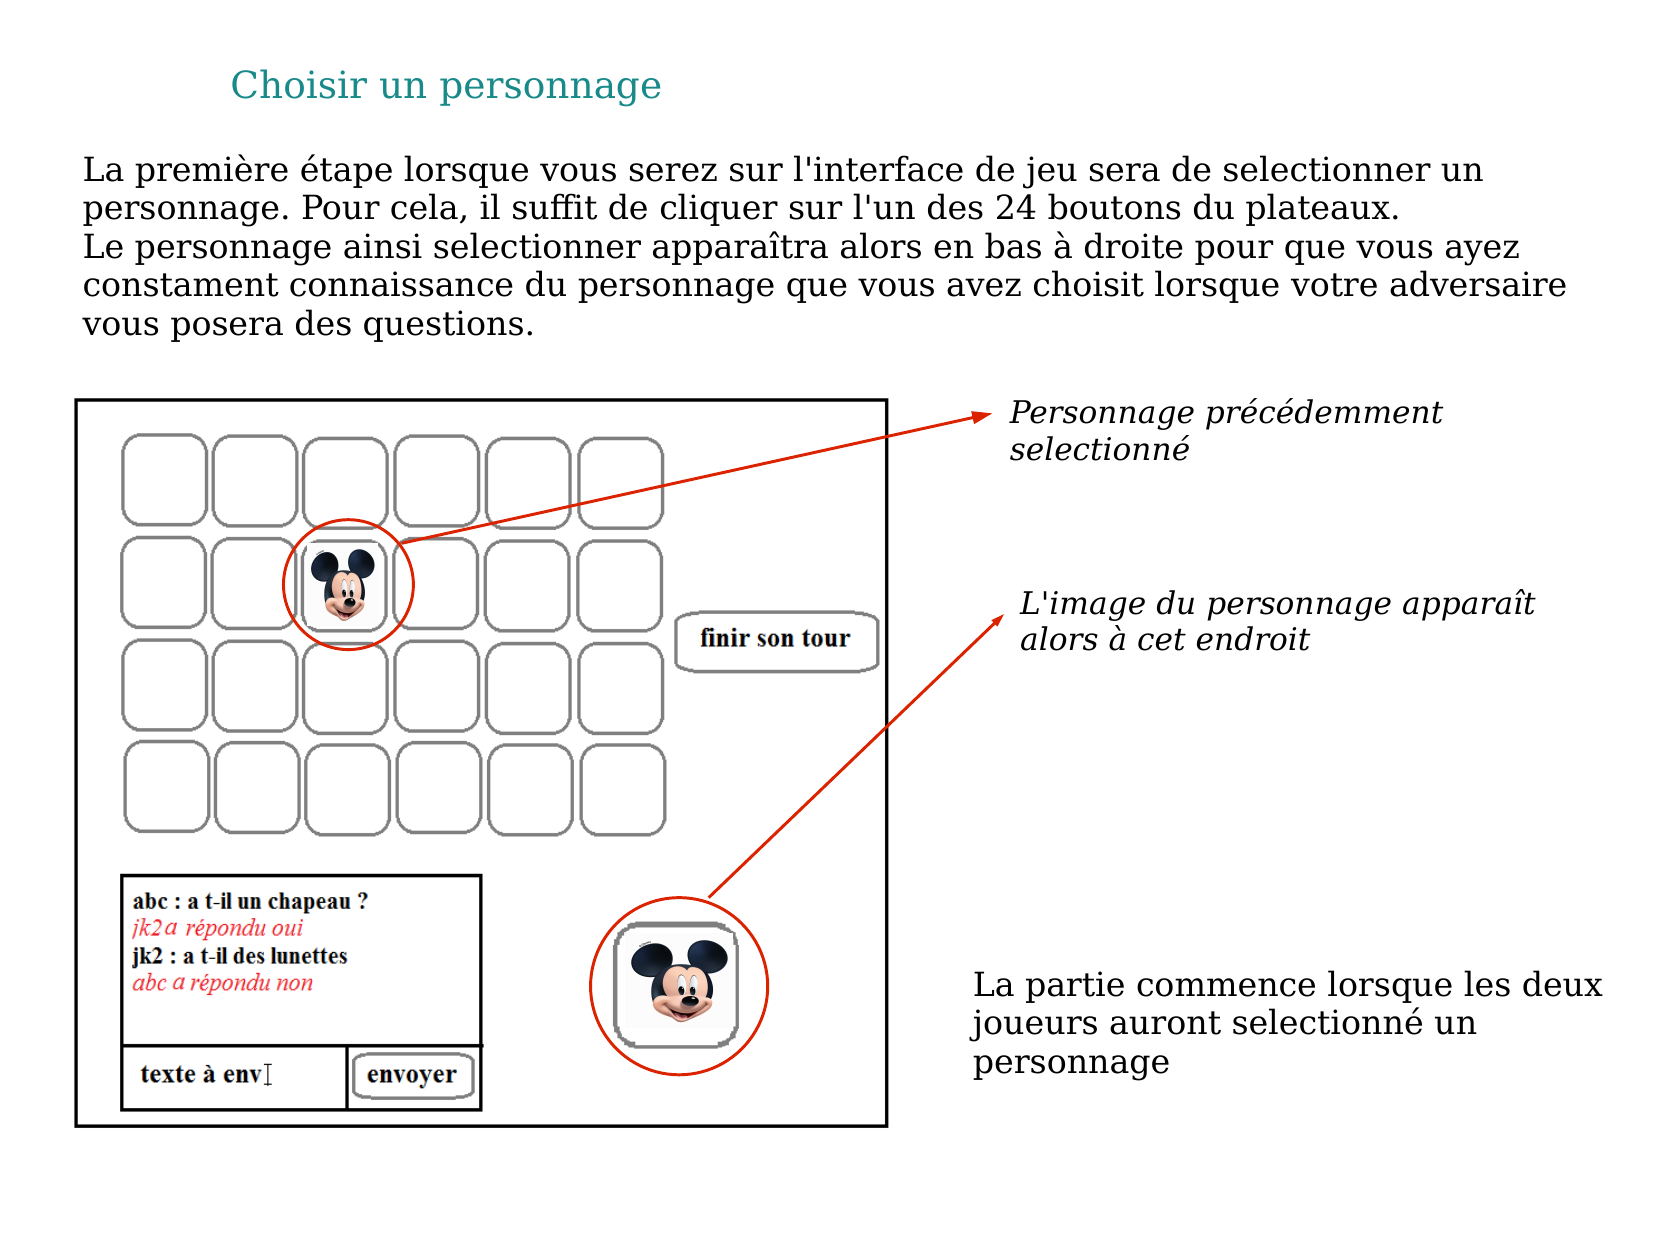

Choisir un personnage
La première étape lorsque vous serez sur l'interface de jeu sera de selectionner un personnage. Pour cela, il suffit de cliquer sur l'un des 24 boutons du plateaux.
Le personnage ainsi selectionner apparaîtra alors en bas à droite pour que vous ayez constament connaissance du personnage que vous avez choisit lorsque votre adversaire vous posera des questions.
Personnage précédemment selectionné
L'image du personnage apparaît alors à cet endroit
La partie commence lorsque les deux joueurs auront selectionné un personnage